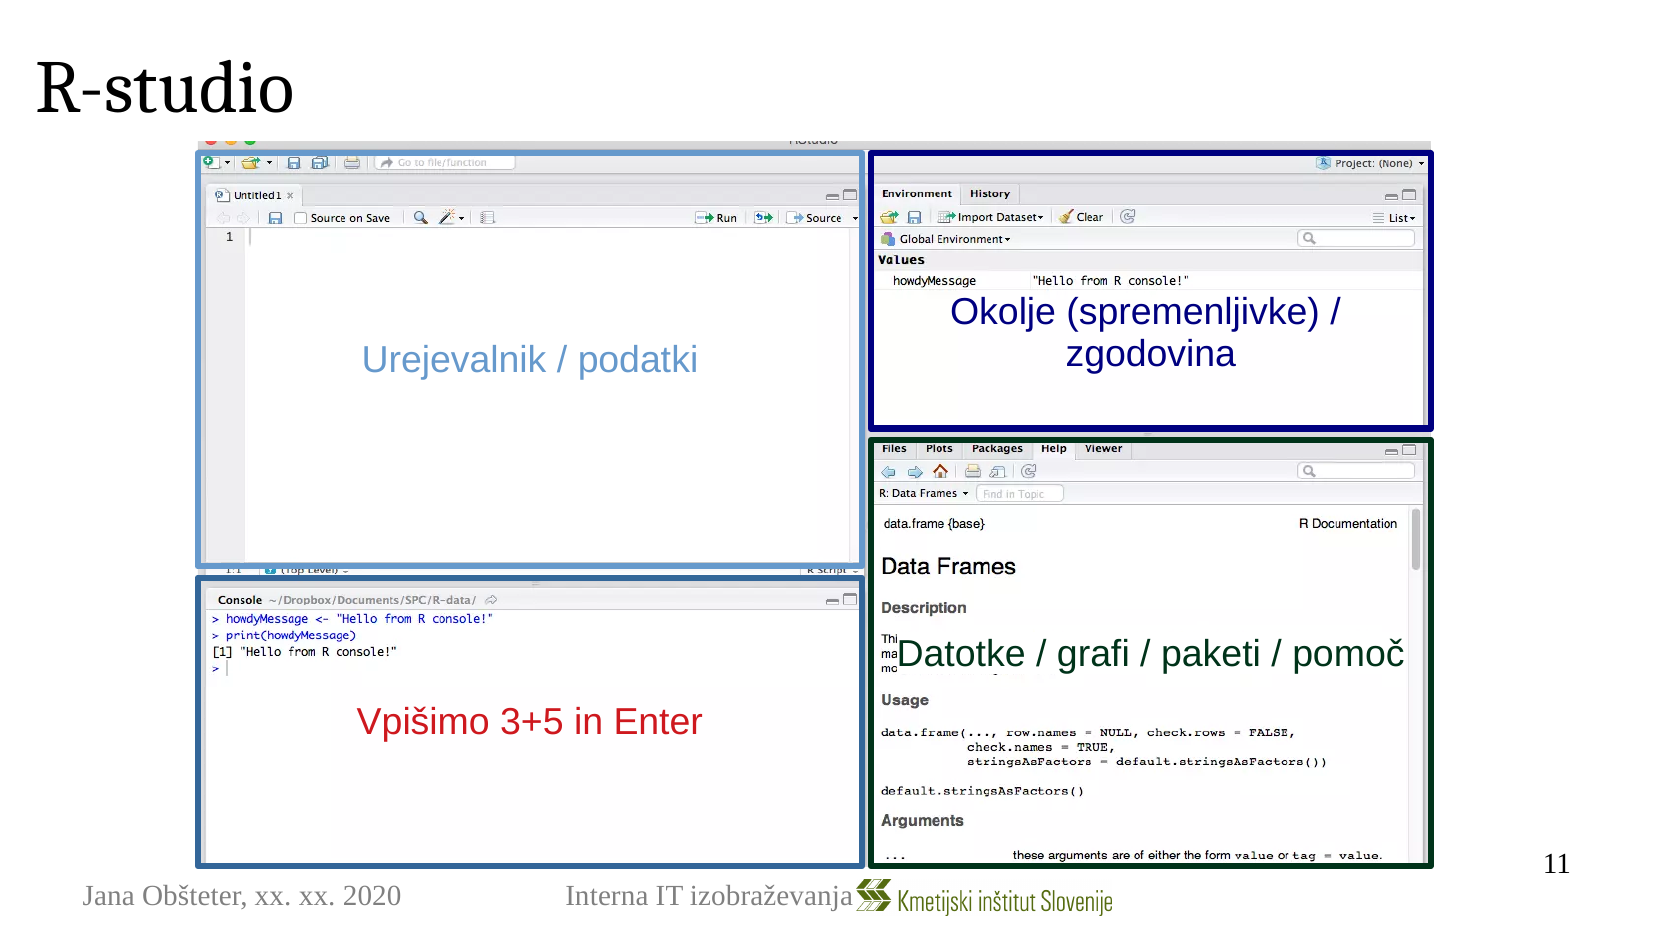

# R-studio
Urejevalnik / podatki
Okolje (spremenljivke) /
zgodovina
Datotke / grafi / paketi / pomoč
Vpišimo 3+5 in Enter
11